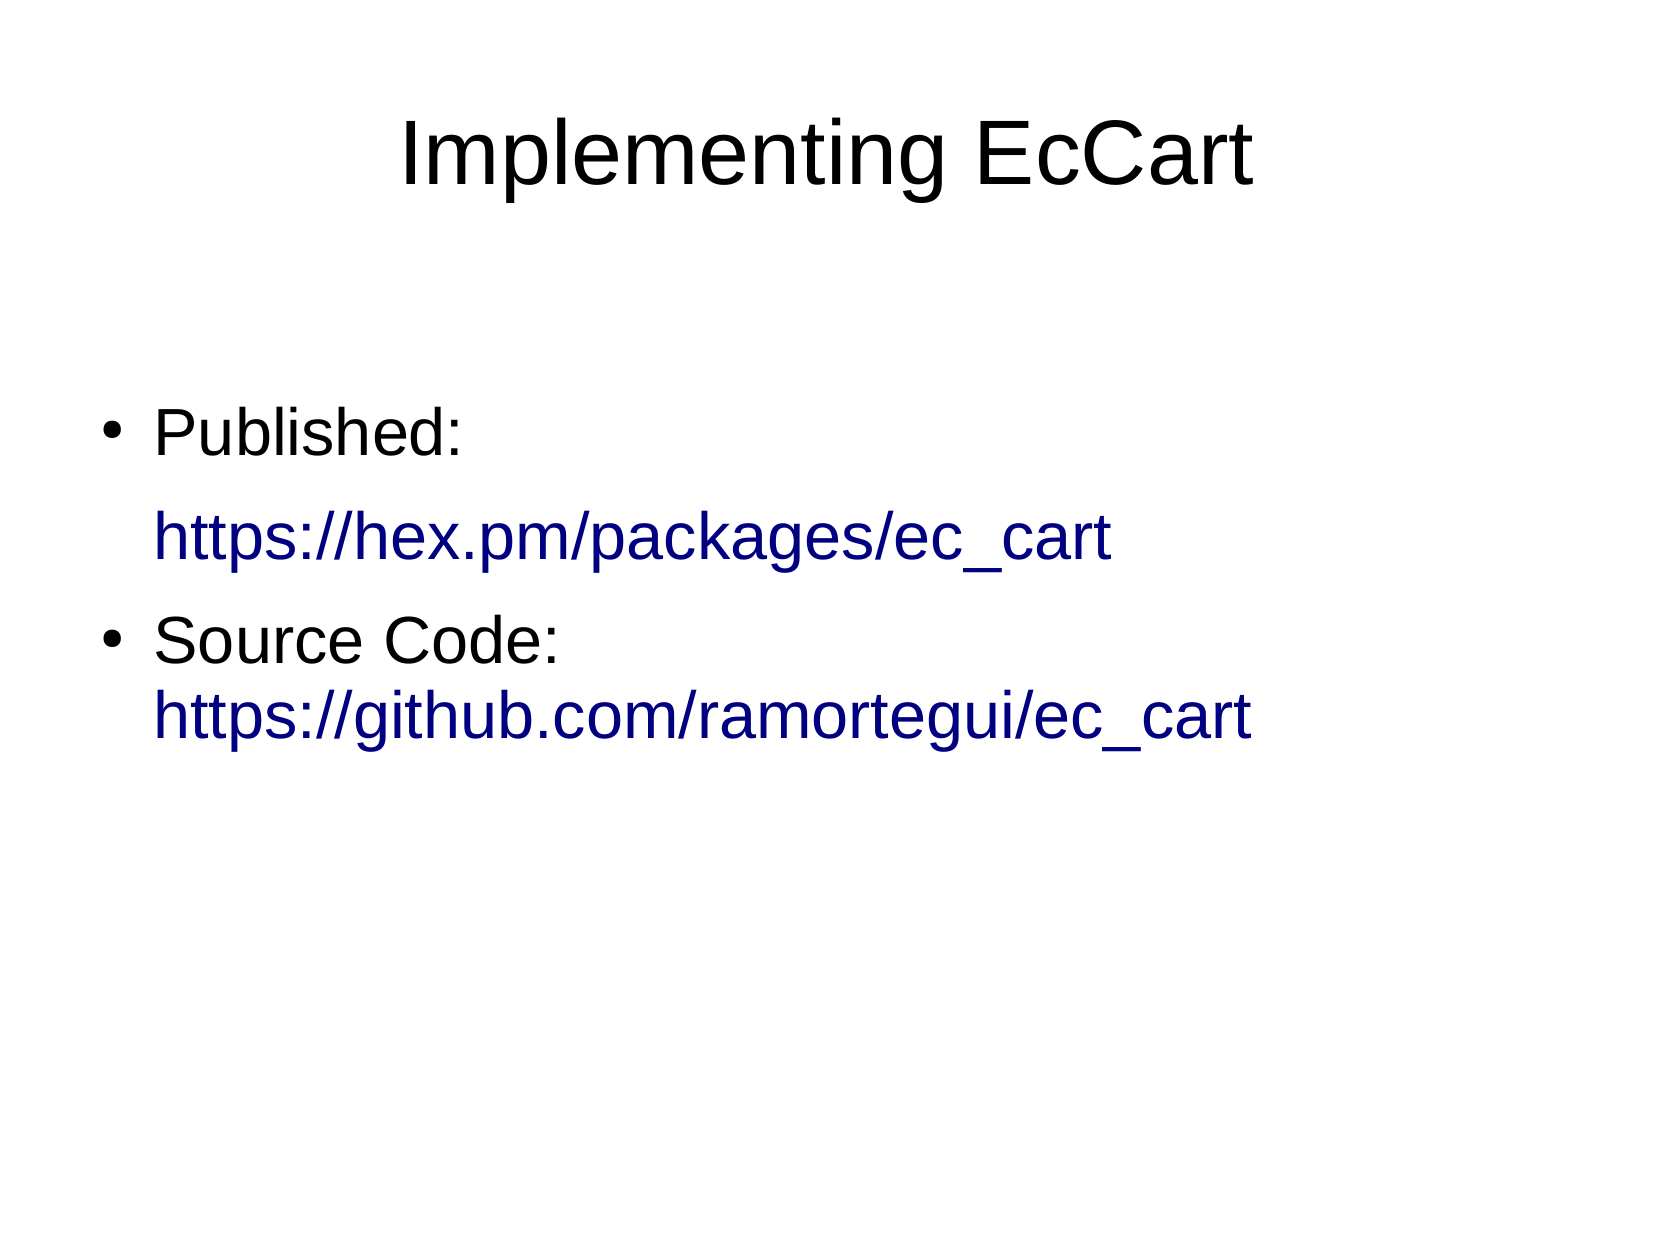

# Implementing EcCart
Published:
https://hex.pm/packages/ec_cart
Source Code: https://github.com/ramortegui/ec_cart